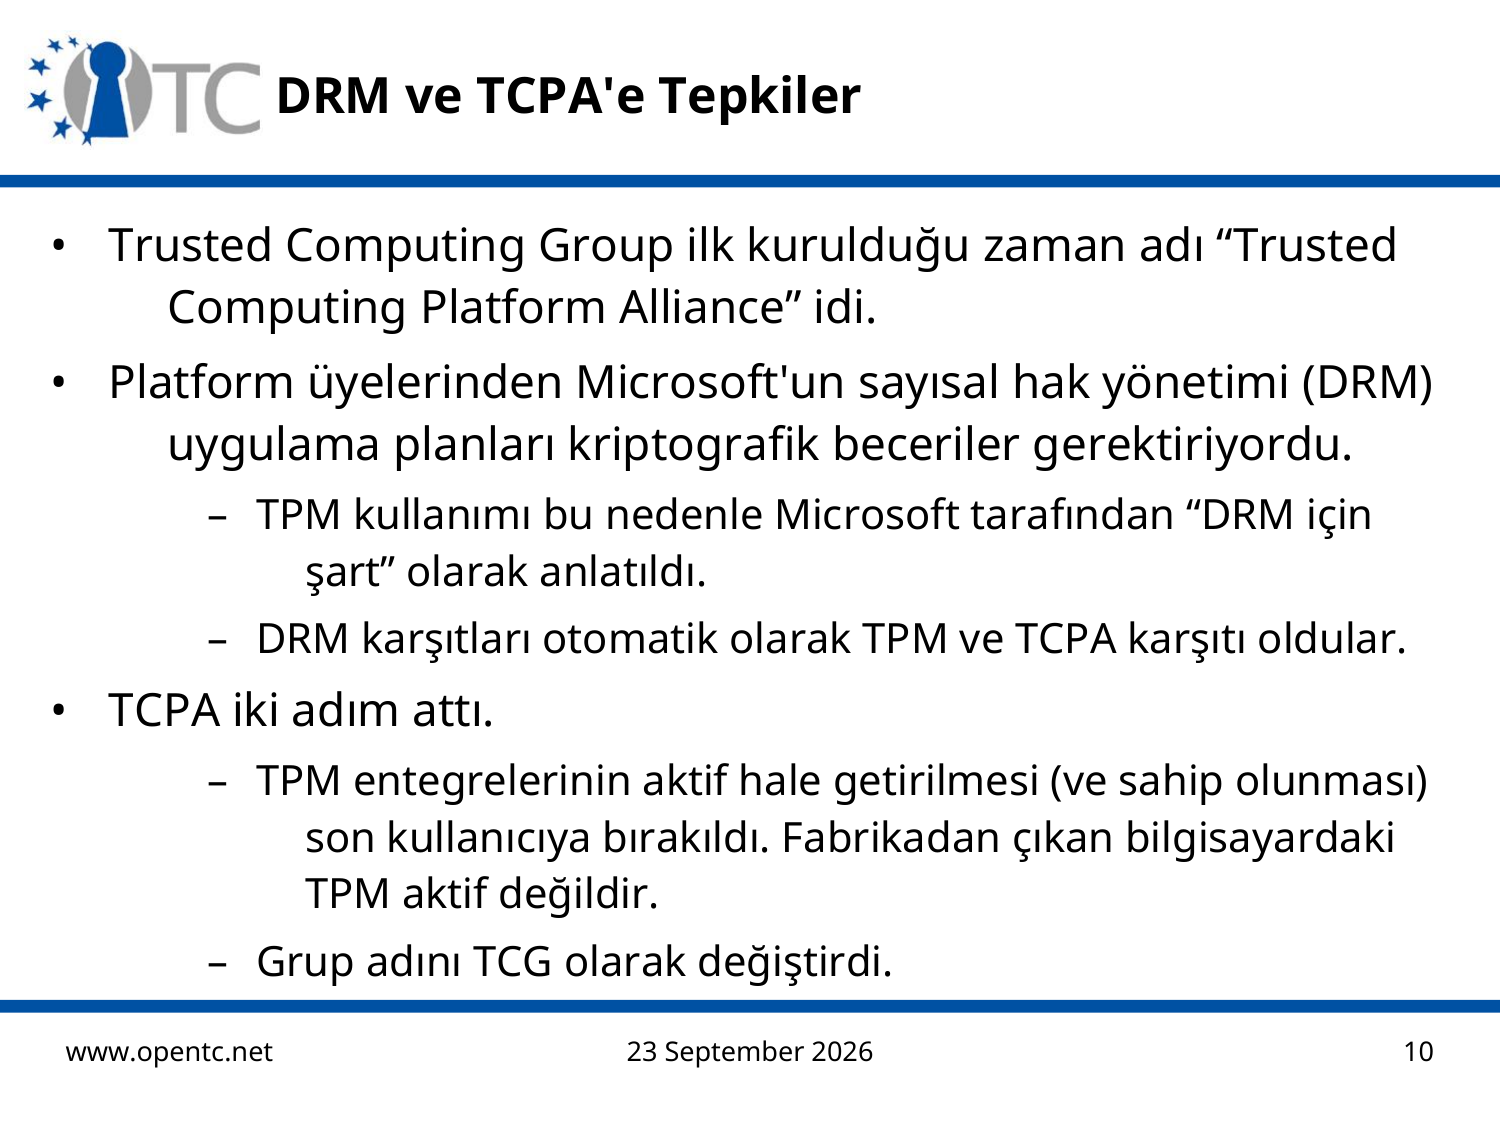

# DRM ve TCPA'e Tepkiler
Trusted Computing Group ilk kurulduğu zaman adı “Trusted Computing Platform Alliance” idi.
Platform üyelerinden Microsoft'un sayısal hak yönetimi (DRM) uygulama planları kriptografik beceriler gerektiriyordu.
TPM kullanımı bu nedenle Microsoft tarafından “DRM için şart” olarak anlatıldı.
DRM karşıtları otomatik olarak TPM ve TCPA karşıtı oldular.
TCPA iki adım attı.
TPM entegrelerinin aktif hale getirilmesi (ve sahip olunması) son kullanıcıya bırakıldı. Fabrikadan çıkan bilgisayardaki TPM aktif değildir.
Grup adını TCG olarak değiştirdi.